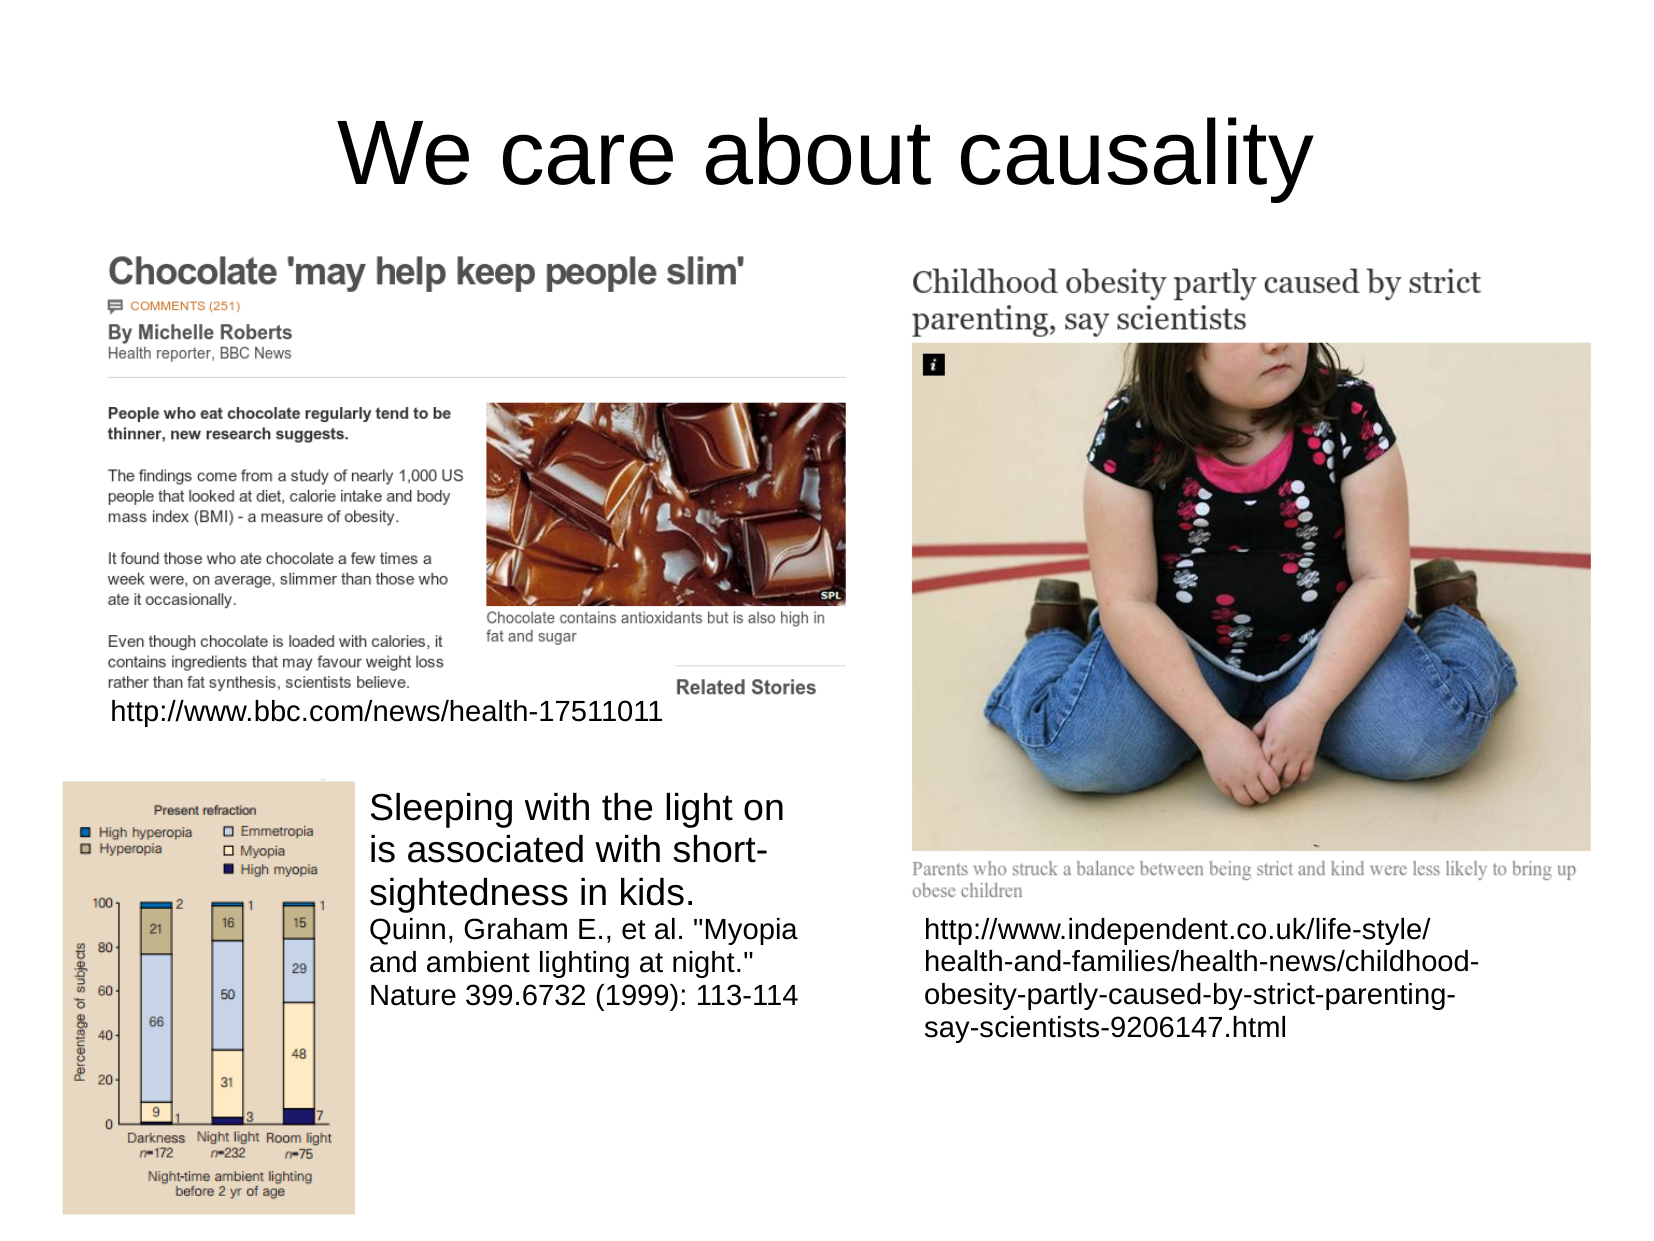

# We care about causality
http://www.bbc.com/news/health-17511011
Sleeping with the light on is associated with short-sightedness in kids.
Quinn, Graham E., et al. "Myopia and ambient lighting at night." Nature 399.6732 (1999): 113-114
http://www.independent.co.uk/life-style/health-and-families/health-news/childhood-obesity-partly-caused-by-strict-parenting-say-scientists-9206147.html